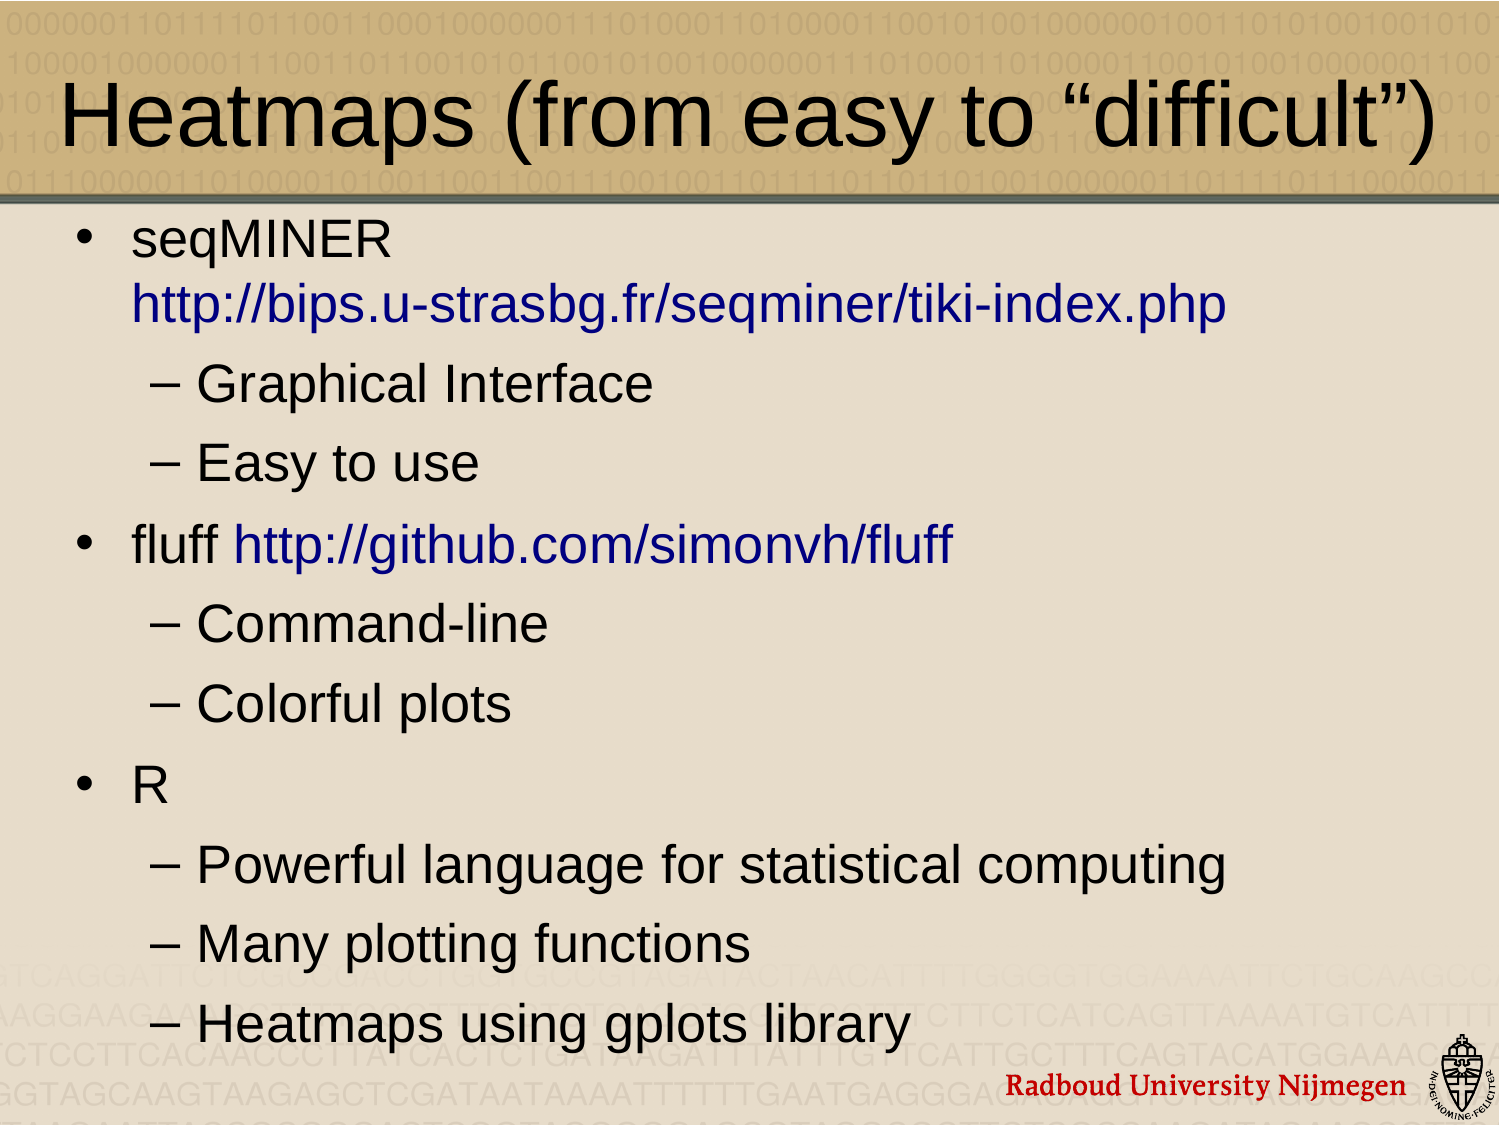

# Heatmaps (from easy to “difficult”)
seqMINER
http://bips.u-strasbg.fr/seqminer/tiki-index.php
Graphical Interface
Easy to use
fluff http://github.com/simonvh/fluff
Command-line
Colorful plots
R
Powerful language for statistical computing
Many plotting functions
Heatmaps using gplots library